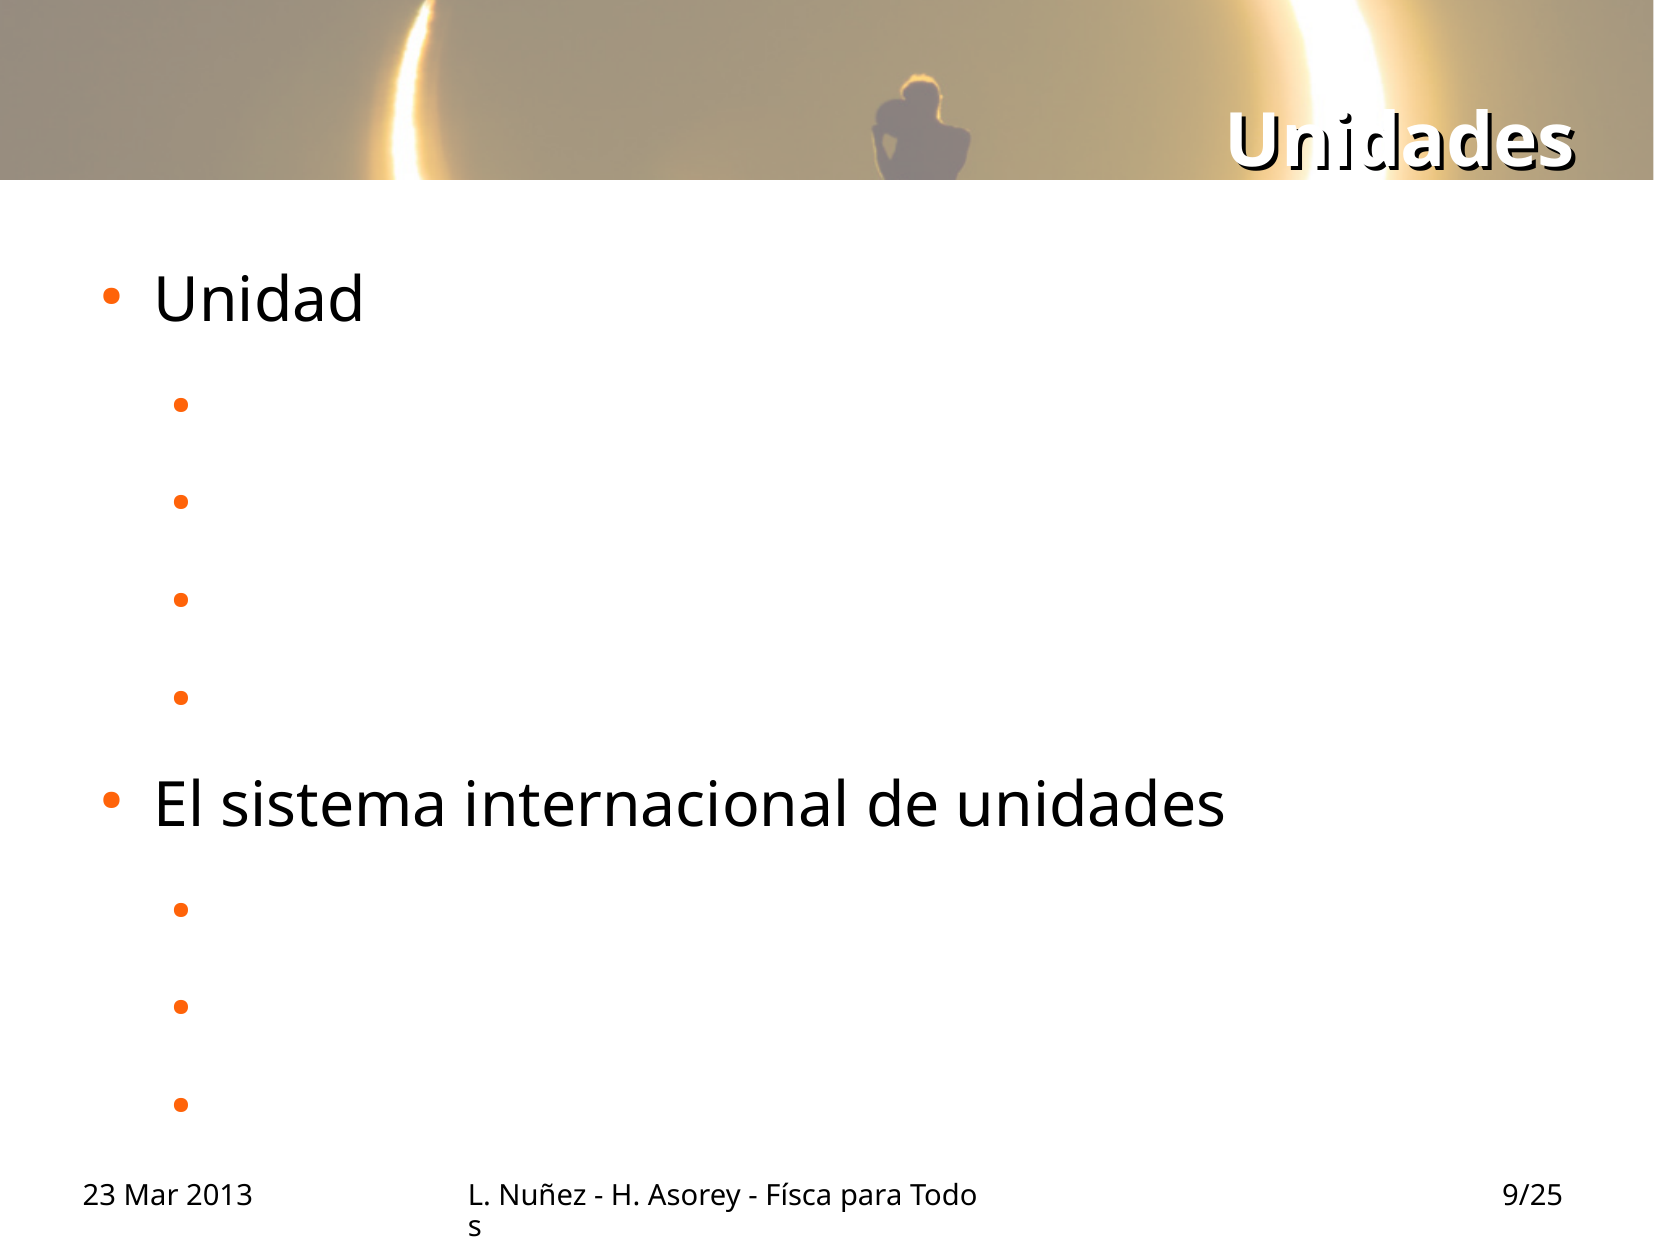

# Unidades
Unidad
El sistema internacional de unidades
23 Mar 2013
L. Nuñez - H. Asorey - Físca para Todos
9